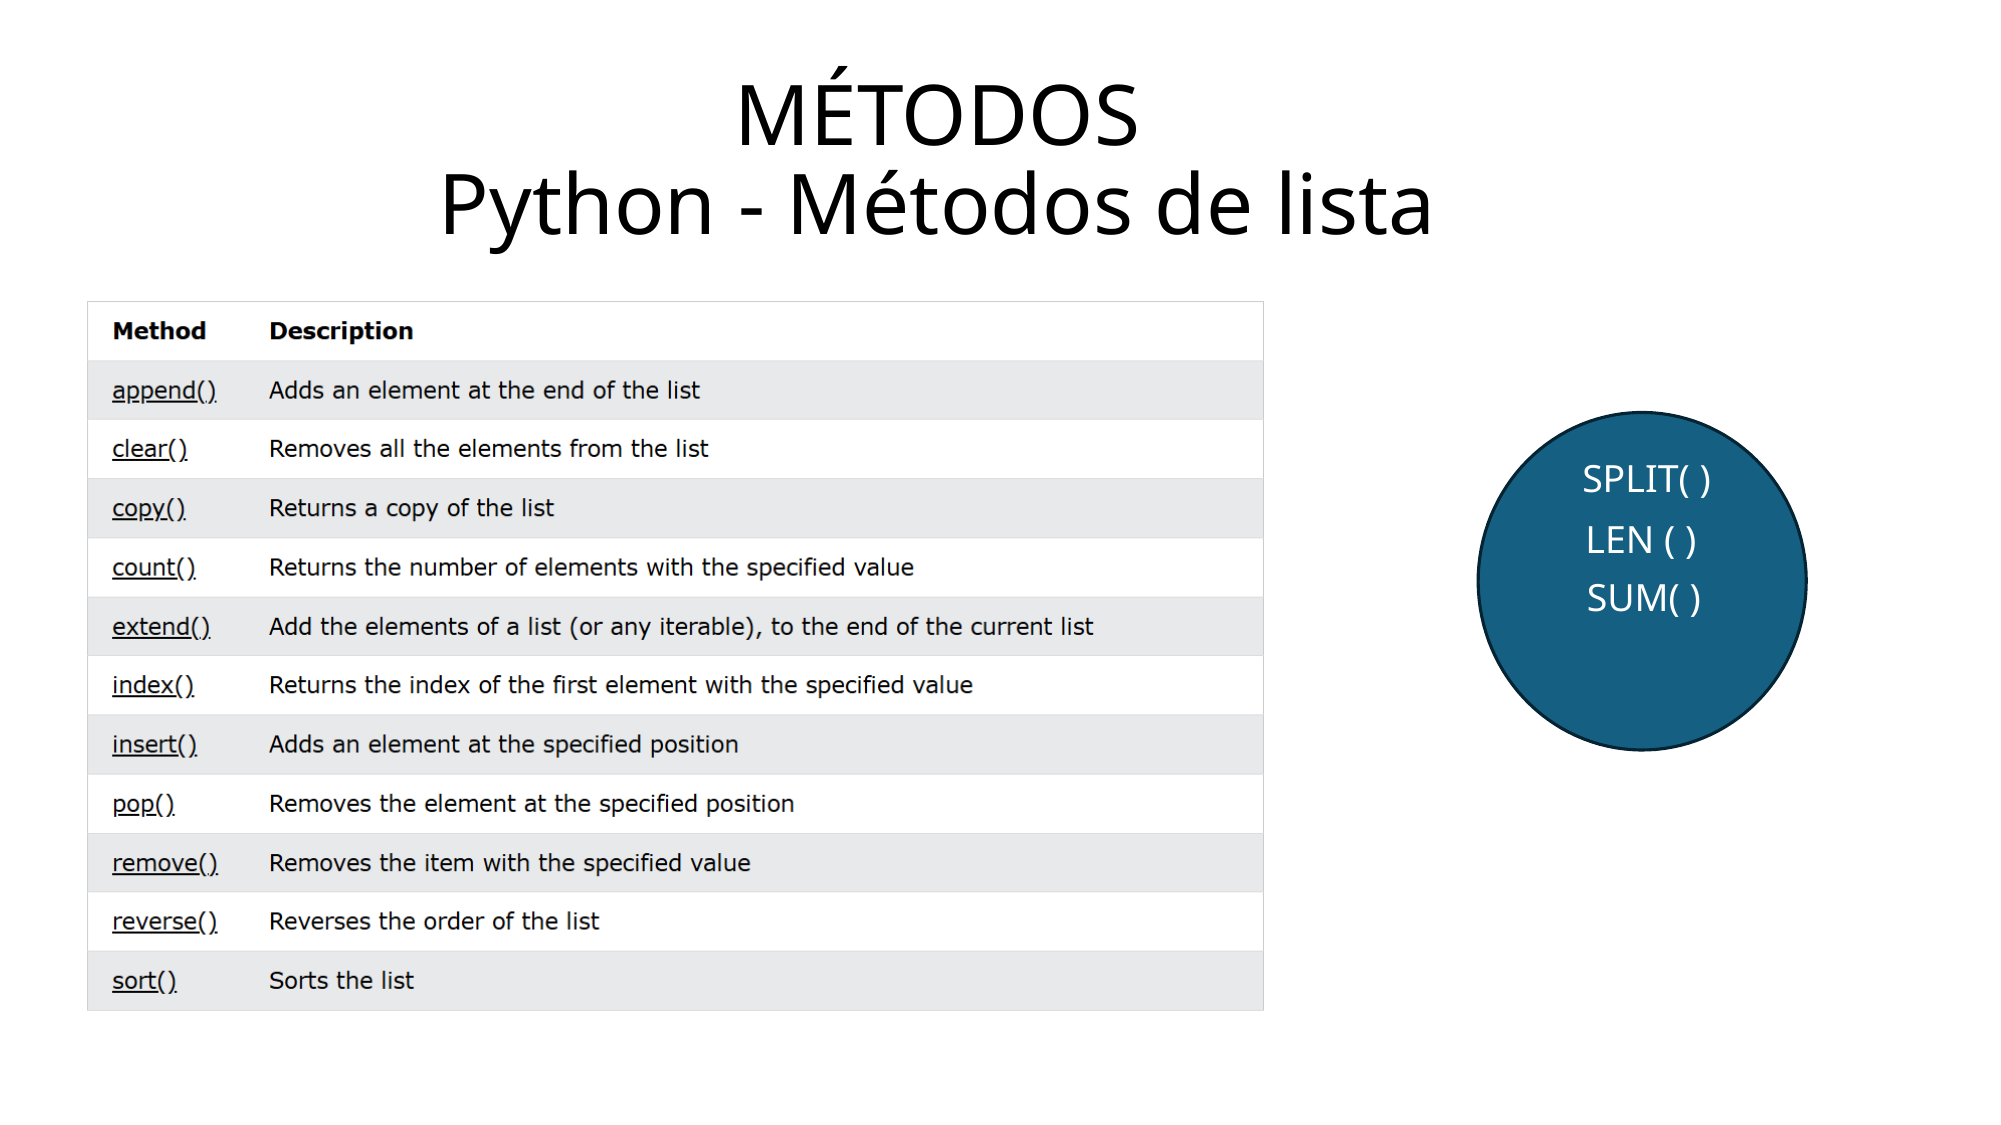

MÉTODOS
Python - Métodos de lista
SPLIT( )
LEN ( )
SUM( )